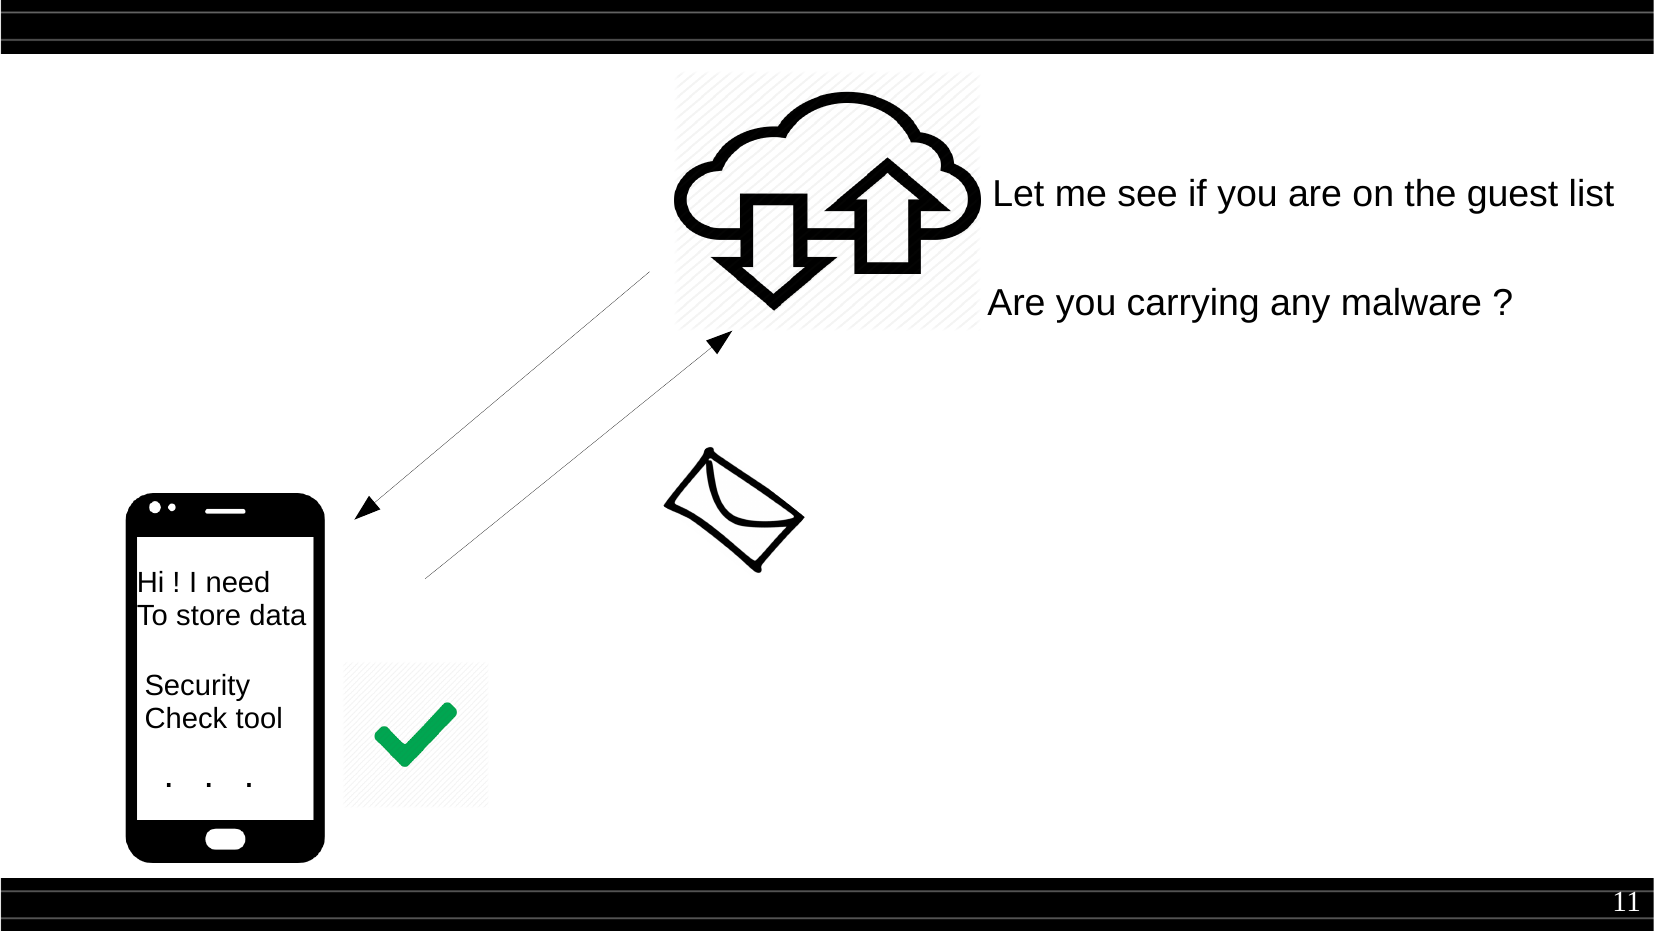

Let me see if you are on the guest list
Are you carrying any malware ?
Hi ! I need
To store data
Security
Check tool
.
.
.